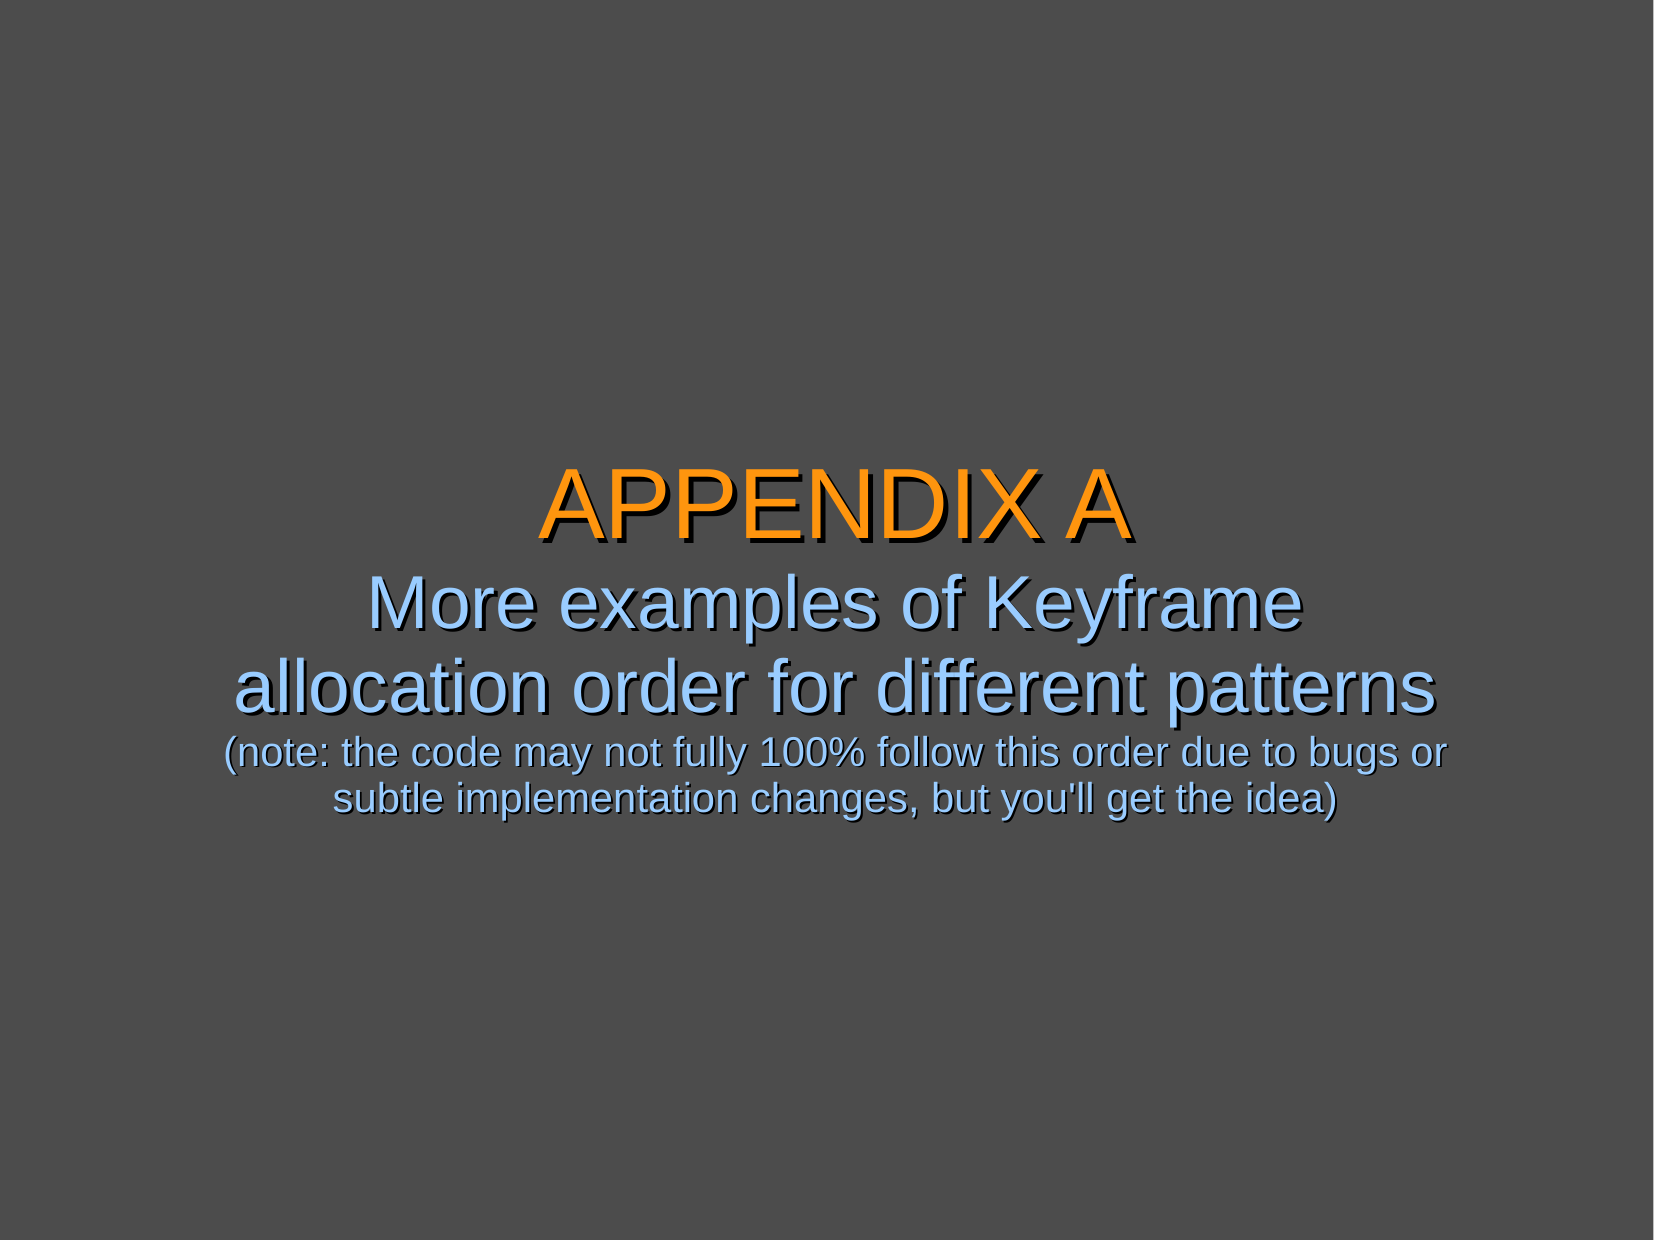

APPENDIX A
More examples of Keyframe allocation order for different patterns
(note: the code may not fully 100% follow this order due to bugs or subtle implementation changes, but you'll get the idea)